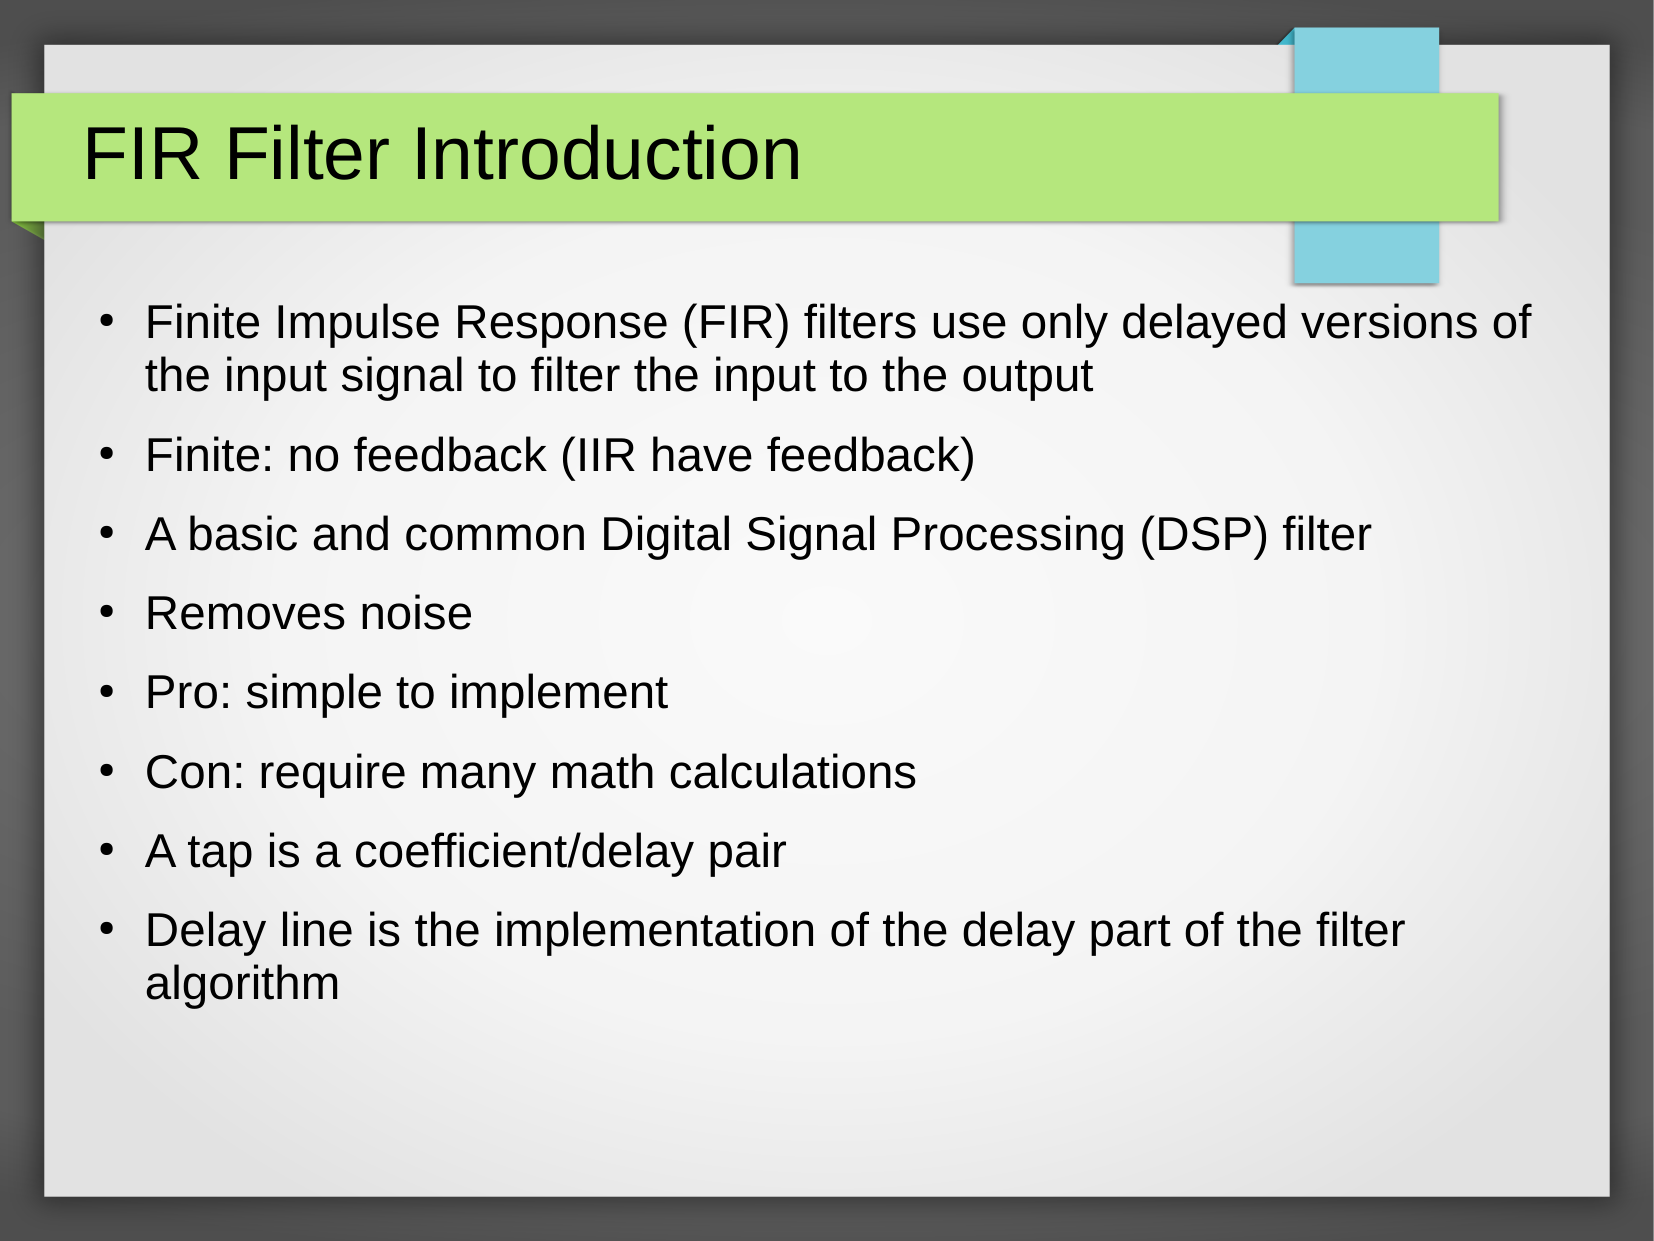

# FIR Filter Introduction
Finite Impulse Response (FIR) filters use only delayed versions of the input signal to filter the input to the output
Finite: no feedback (IIR have feedback)
A basic and common Digital Signal Processing (DSP) filter
Removes noise
Pro: simple to implement
Con: require many math calculations
A tap is a coefficient/delay pair
Delay line is the implementation of the delay part of the filter algorithm